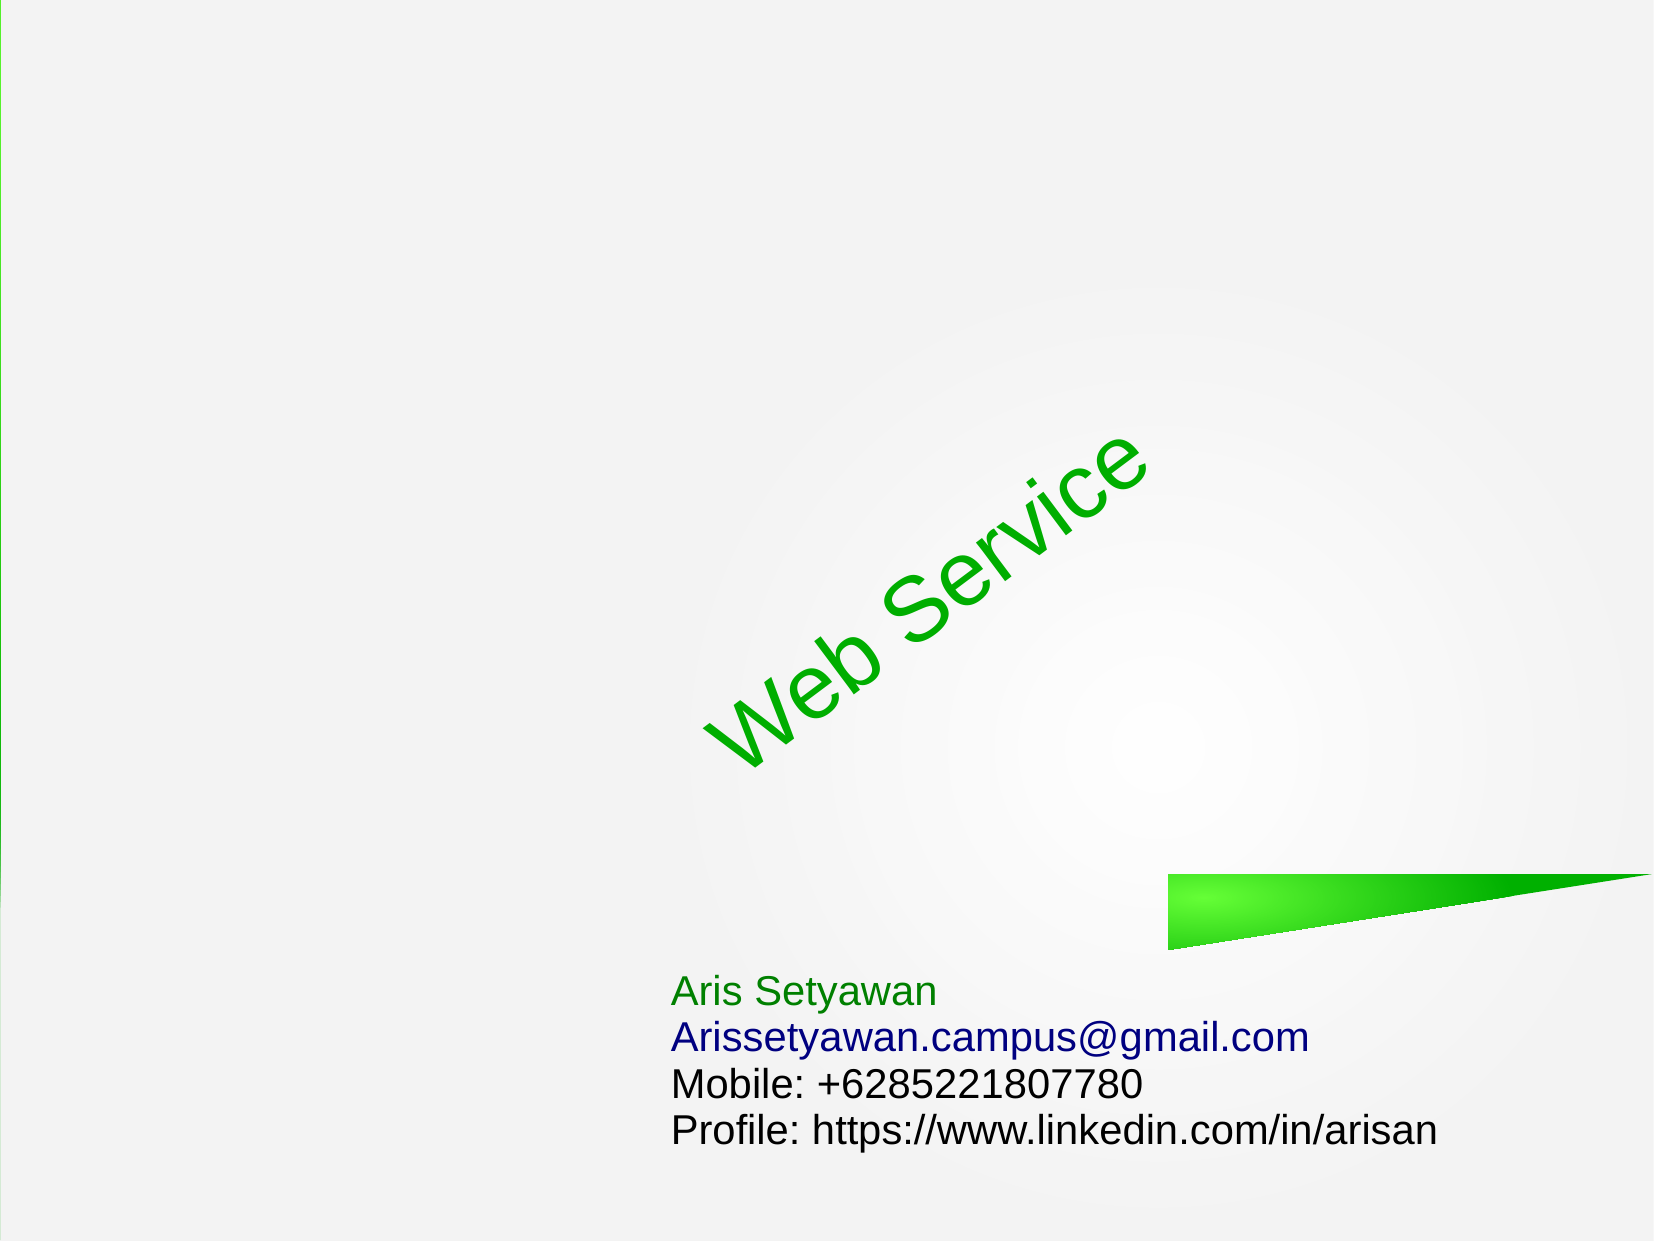

# Web Service
Aris Setyawan
Arissetyawan.campus@gmail.com
Mobile: +6285221807780
Profile: https://www.linkedin.com/in/arisan